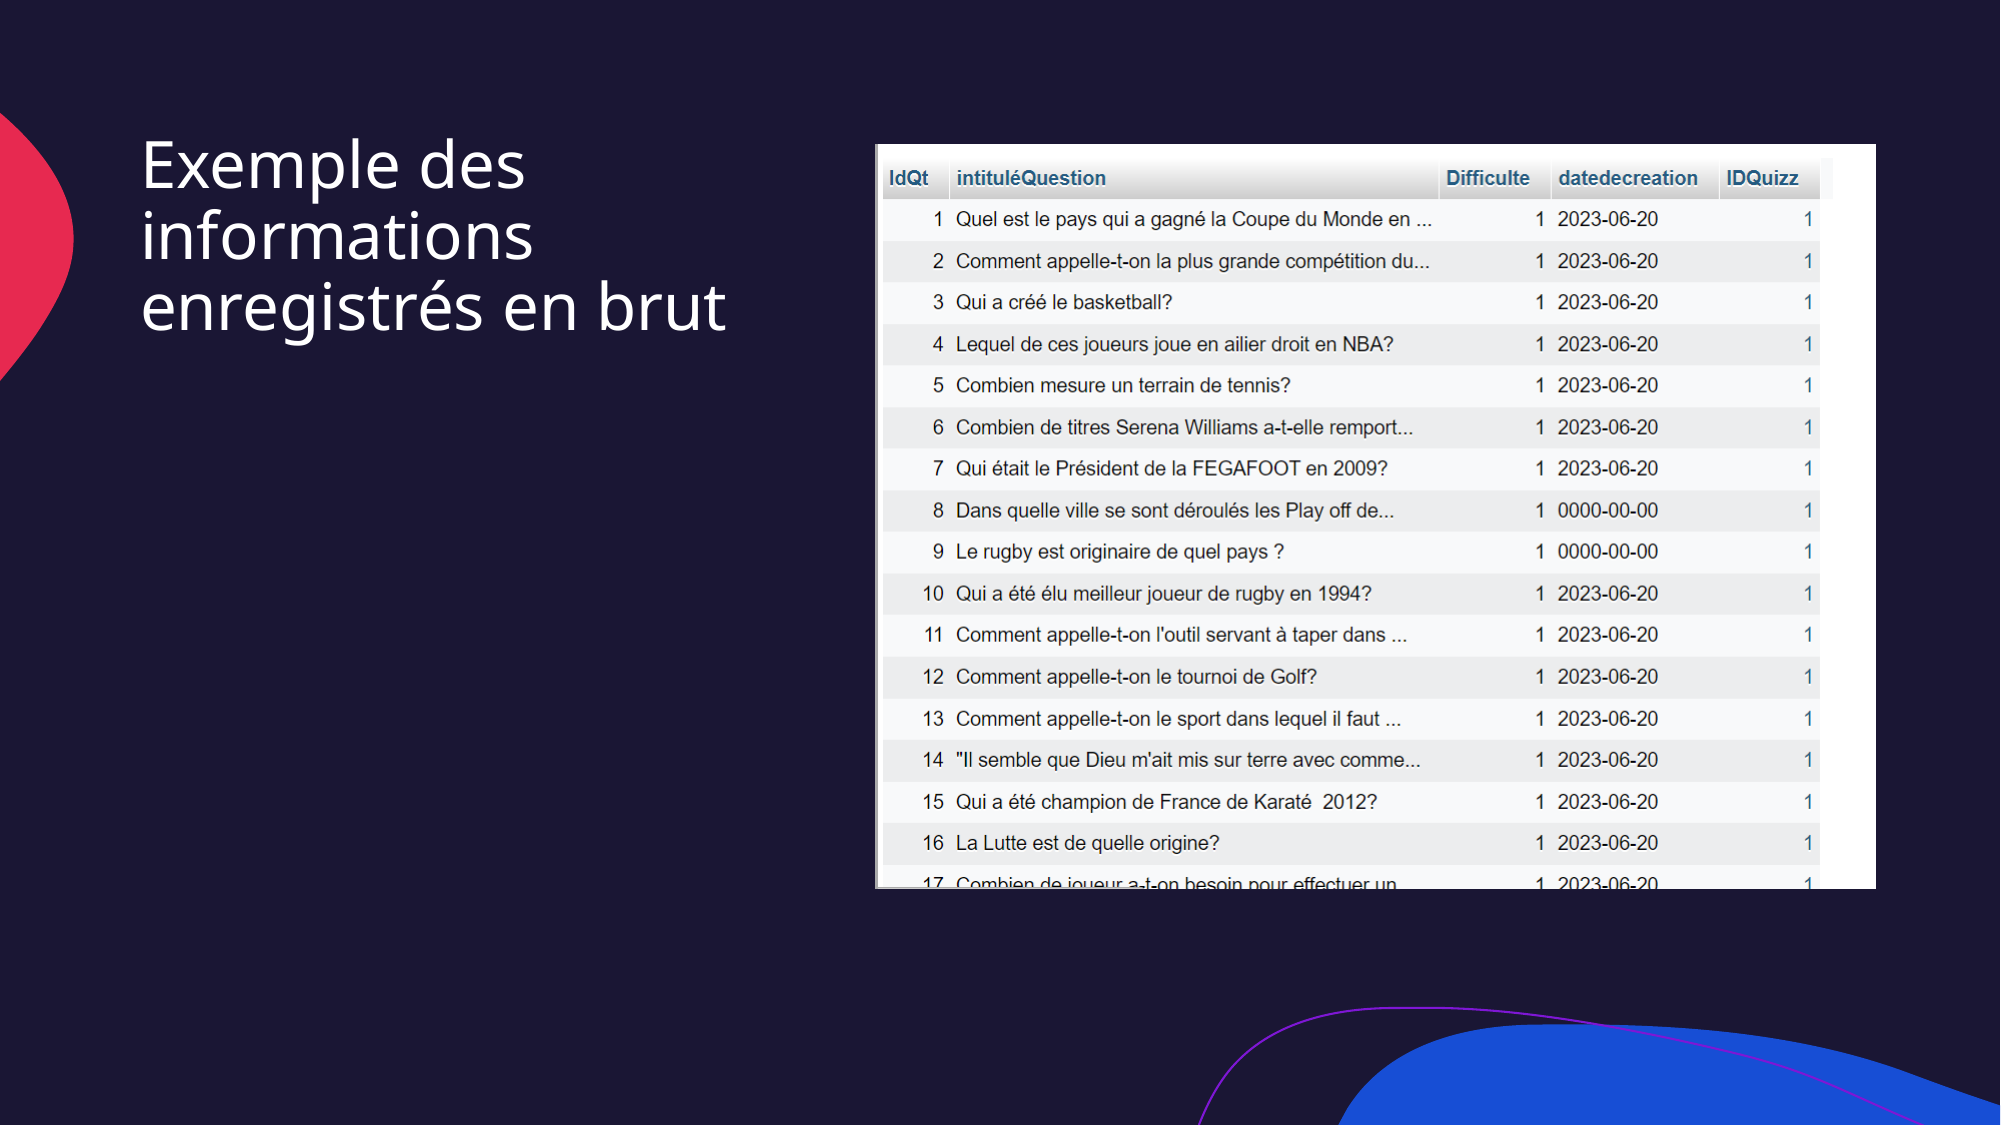

# Exemple des informations enregistrés en brut